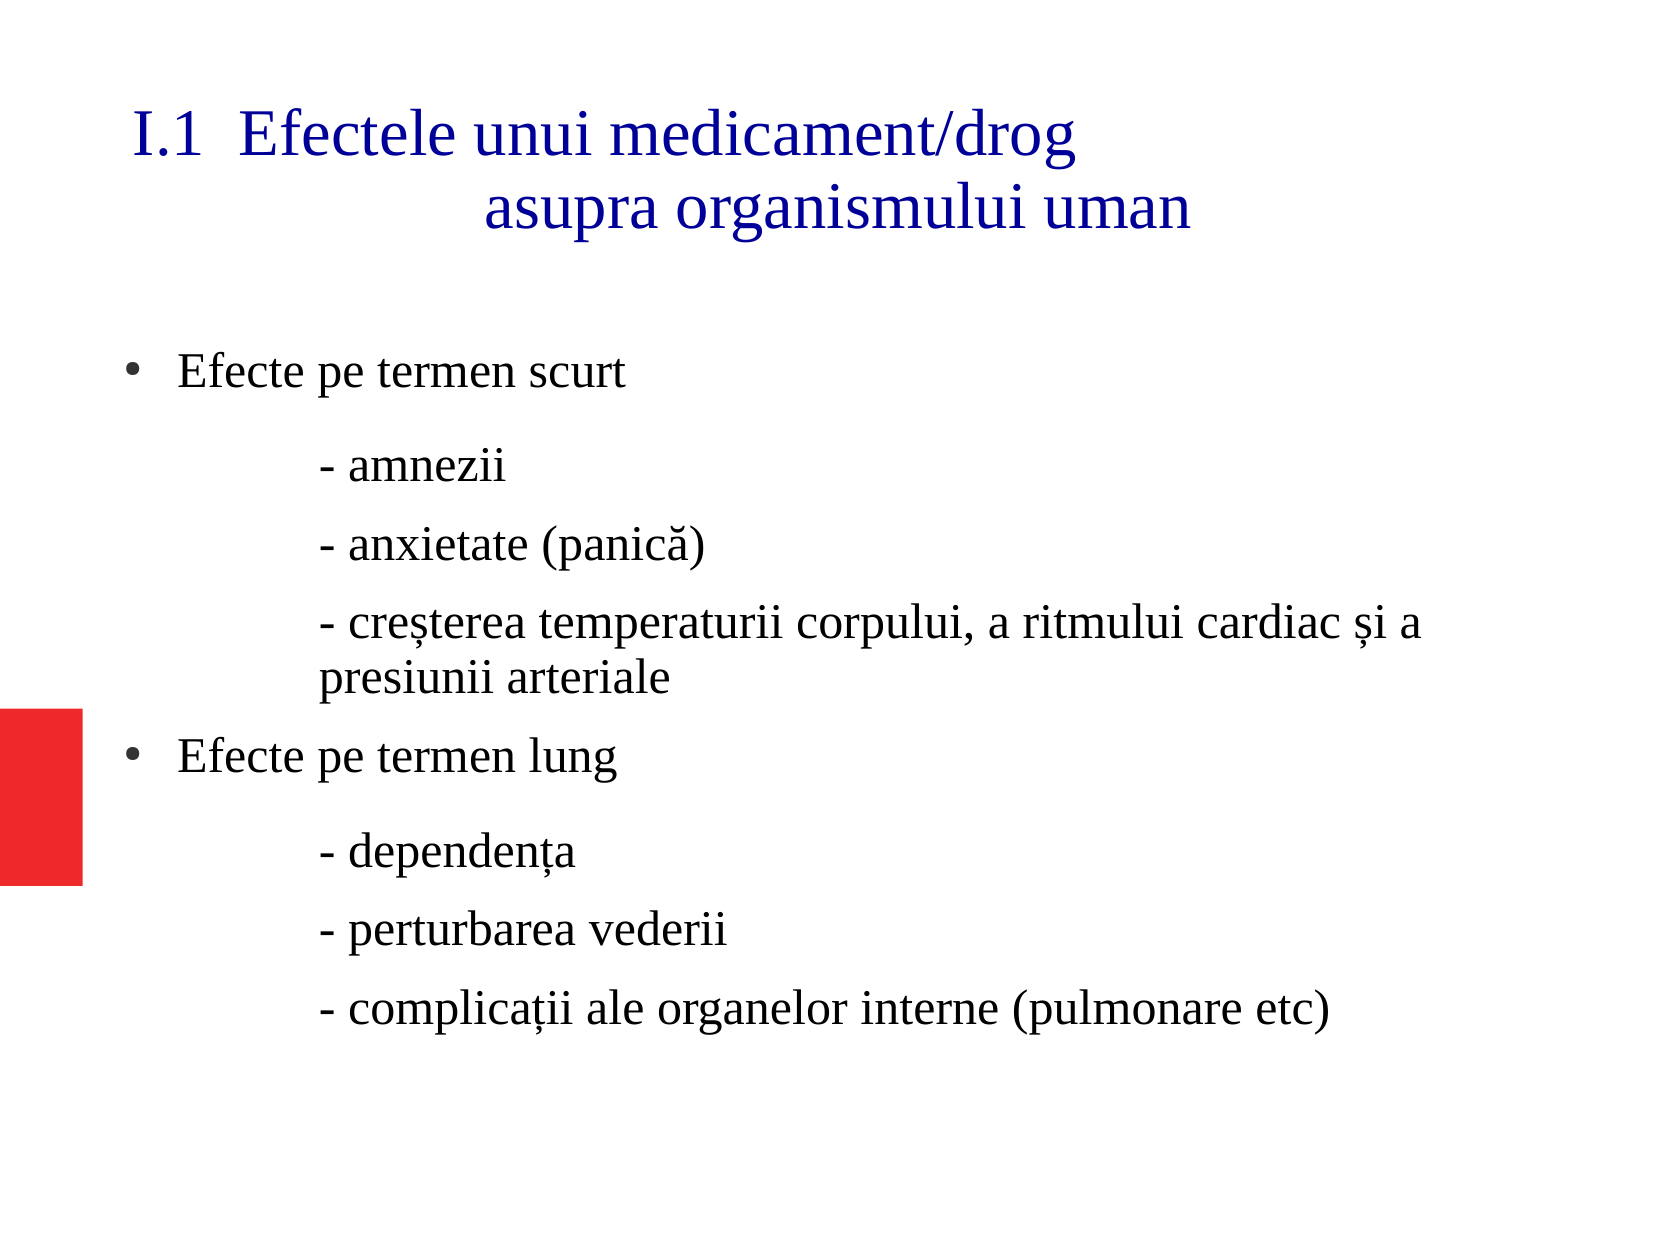

I.1 Efectele unui medicament/drog
 asupra organismului uman
# Efecte pe termen scurt
- amnezii
- anxietate (panică)
- creșterea temperaturii corpului, a ritmului cardiac și a presiunii arteriale
Efecte pe termen lung
- dependența
- perturbarea vederii
- complicații ale organelor interne (pulmonare etc)